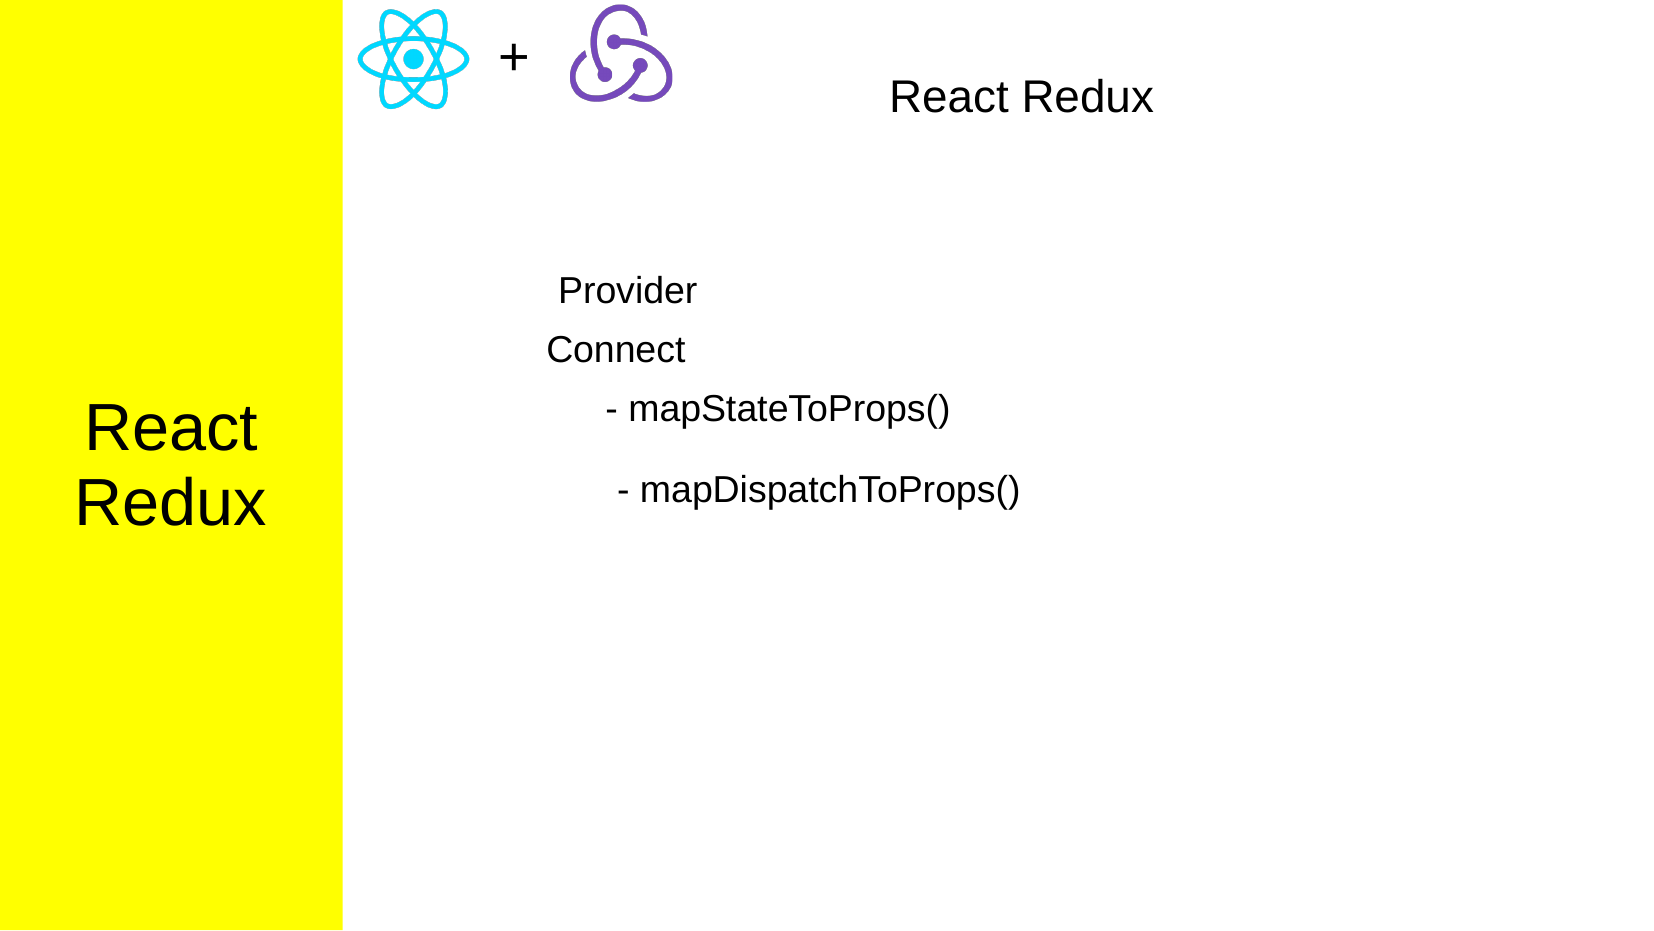

# React Redux
+
React Redux
Provider
Connect
- mapStateToProps()
- mapDispatchToProps()